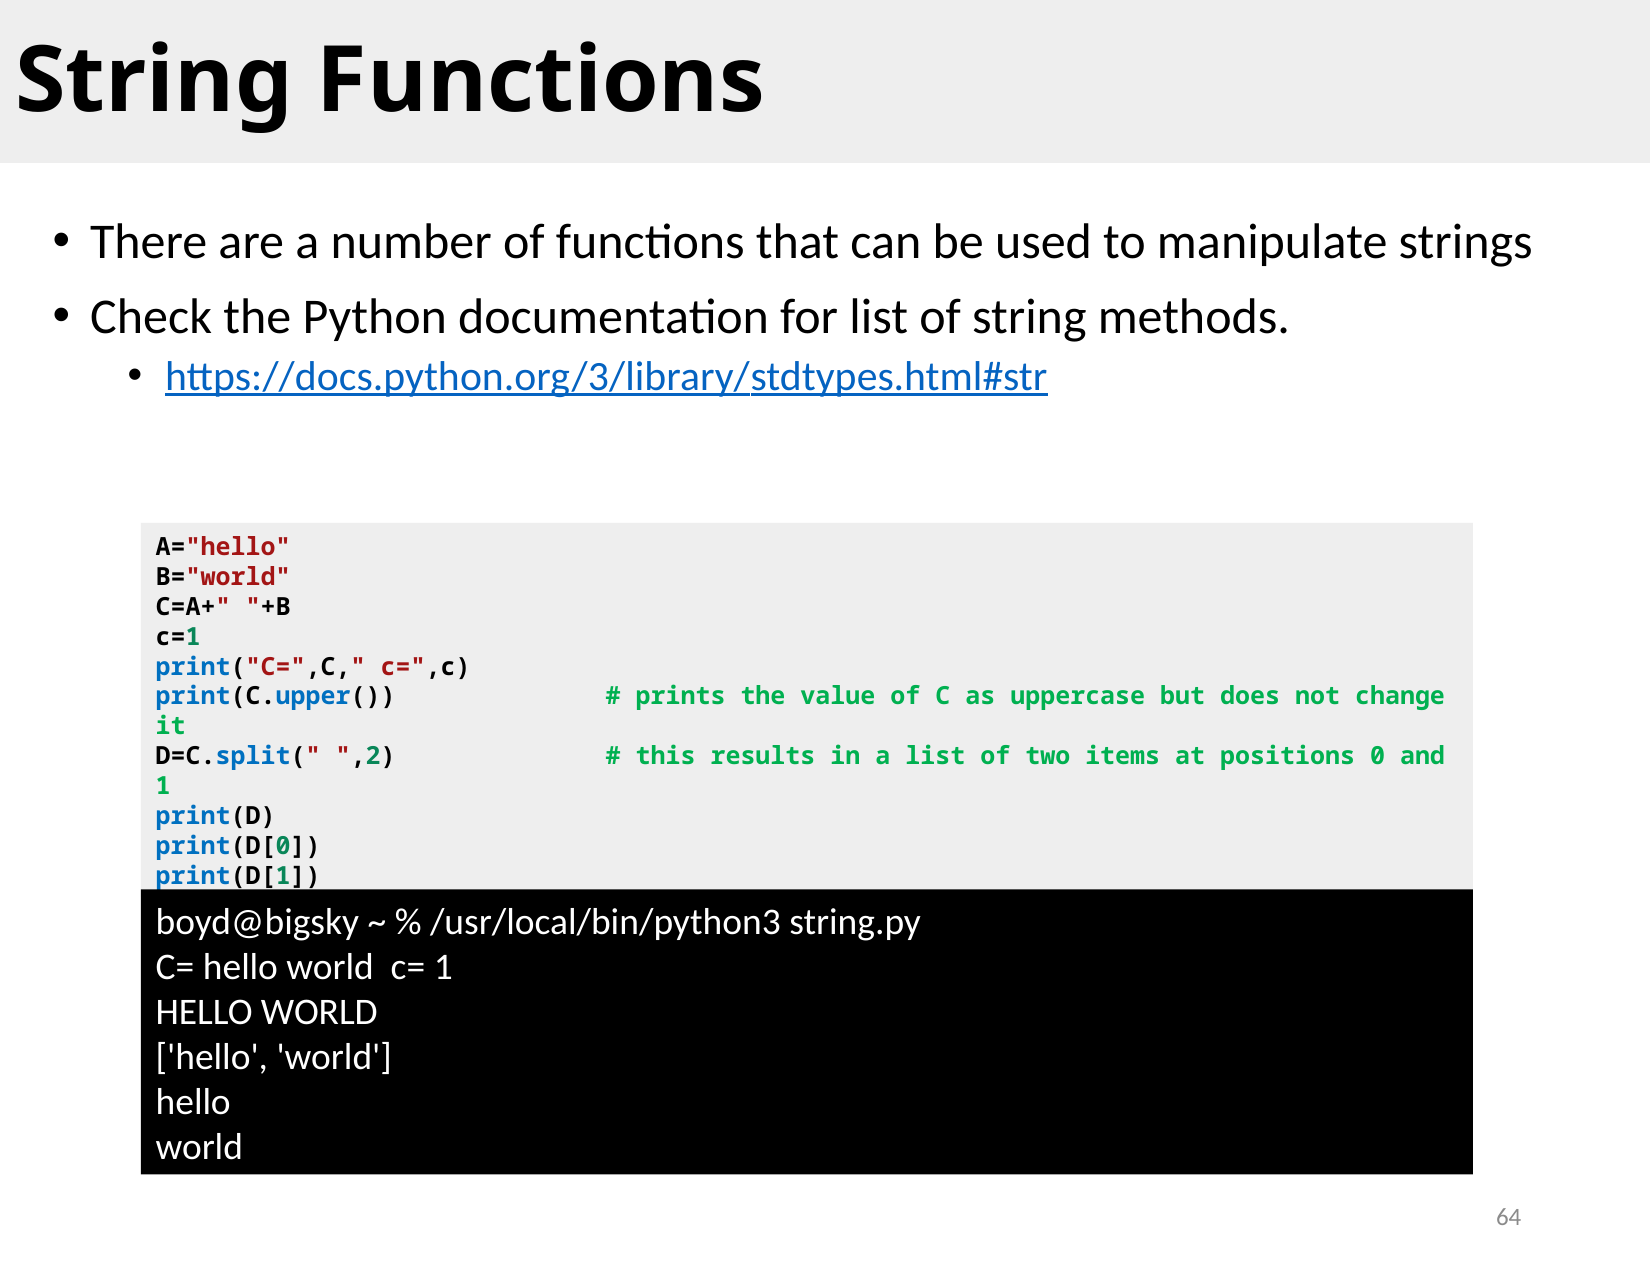

# String Functions
There are a number of functions that can be used to manipulate strings
Check the Python documentation for list of string methods.
https://docs.python.org/3/library/stdtypes.html#str
A="hello"
B="world"
C=A+" "+B
c=1
print("C=",C," c=",c)
print(C.upper())		# prints the value of C as uppercase but does not change it
D=C.split(" ",2) 	# this results in a list of two items at positions 0 and 1
print(D)
print(D[0])
print(D[1])
boyd@bigsky ~ % /usr/local/bin/python3 string.py
C= hello world c= 1
HELLO WORLD
['hello', 'world']
hello
world
64